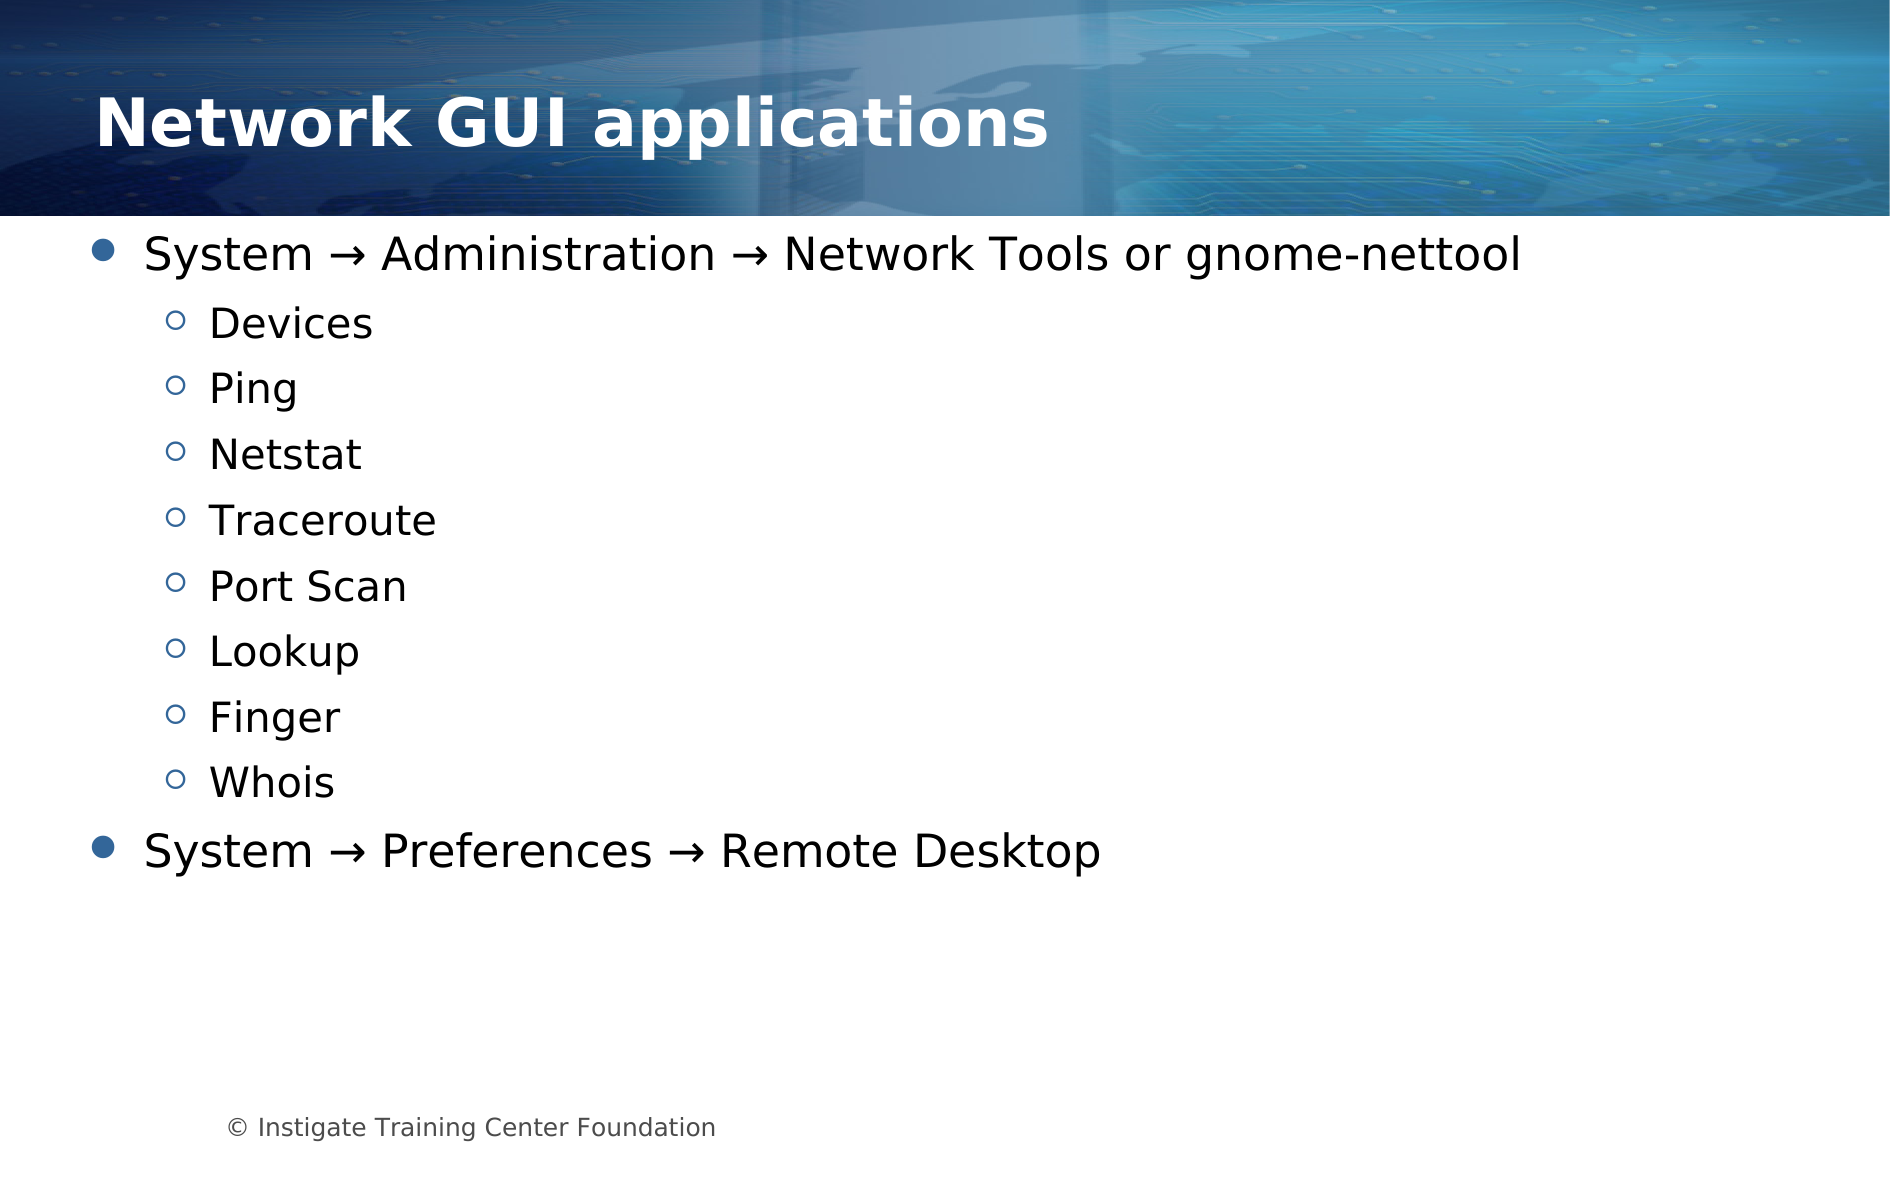

# Network GUI applications
System → Administration → Network Tools or gnome-nettool
Devices
Ping
Netstat
Traceroute
Port Scan
Lookup
Finger
Whois
System → Preferences → Remote Desktop